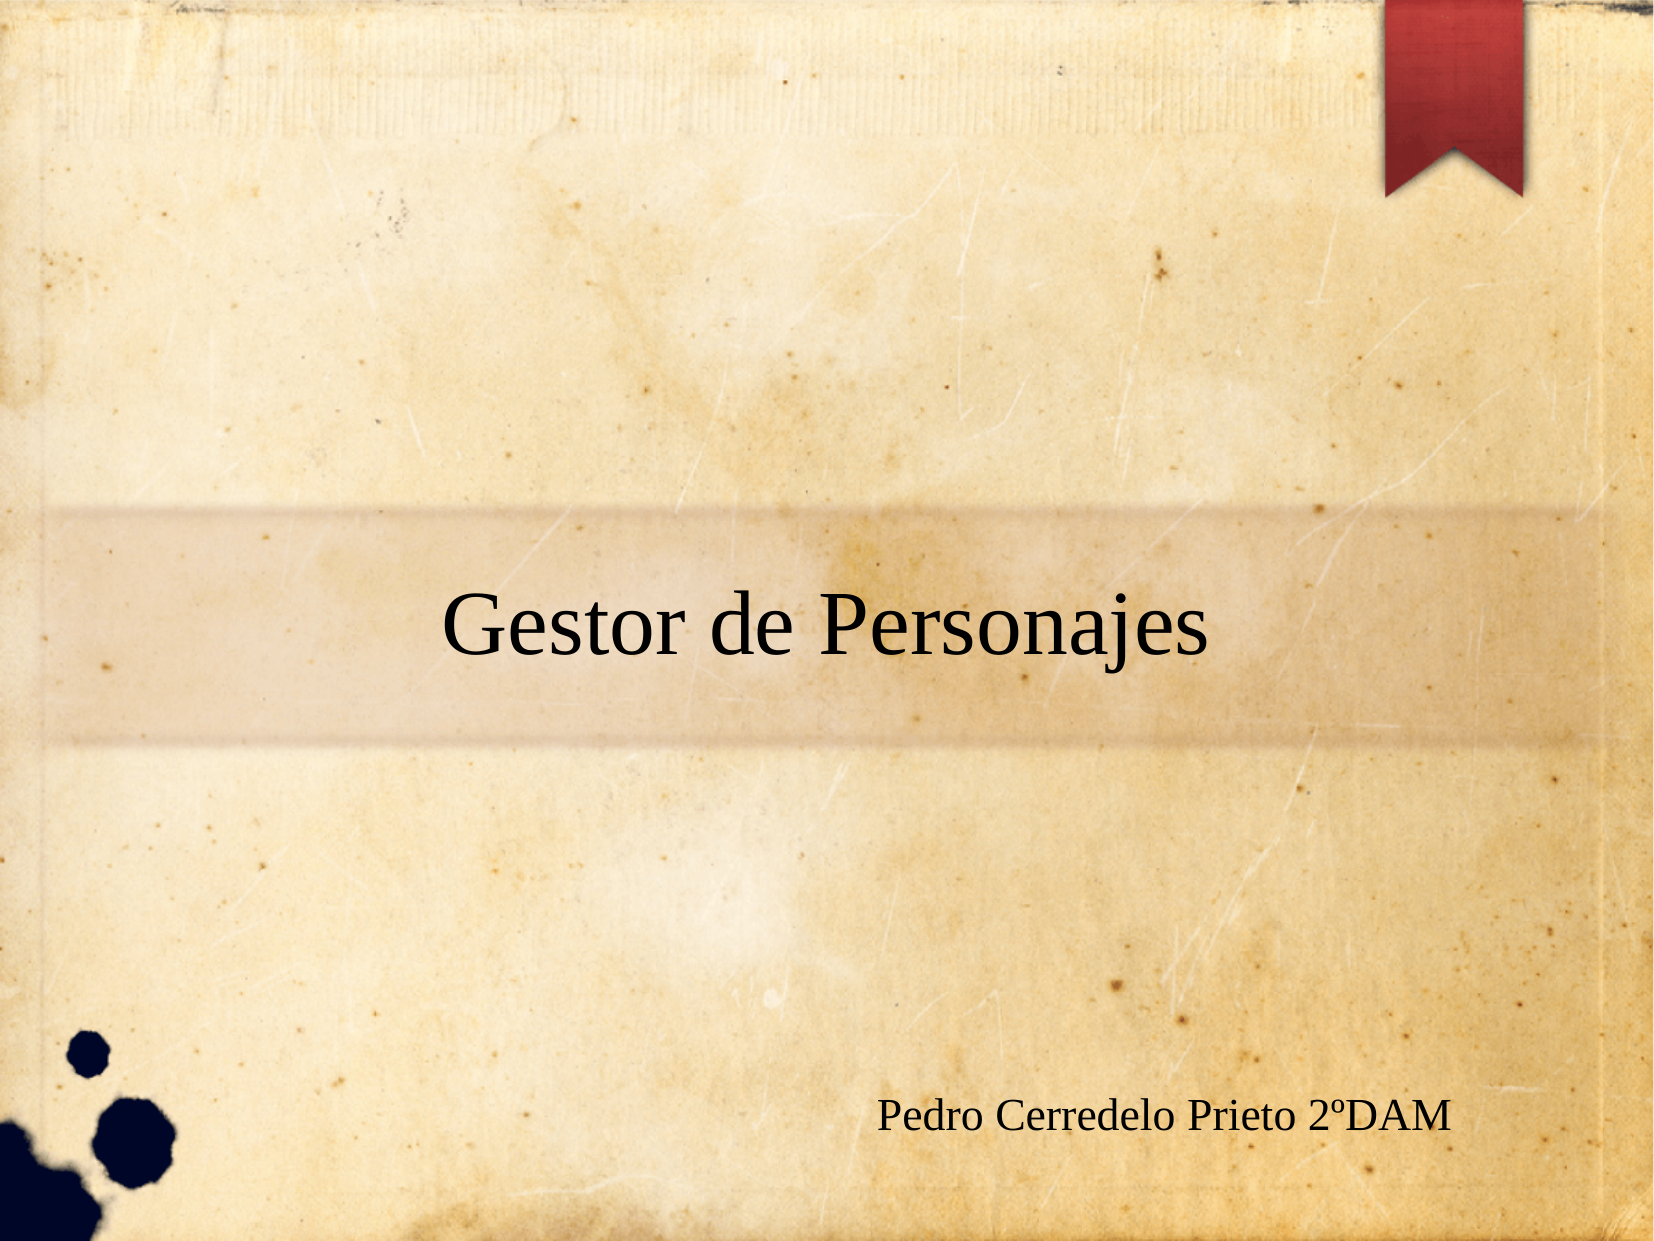

# Gestor de Personajes
Pedro Cerredelo Prieto 2ºDAM